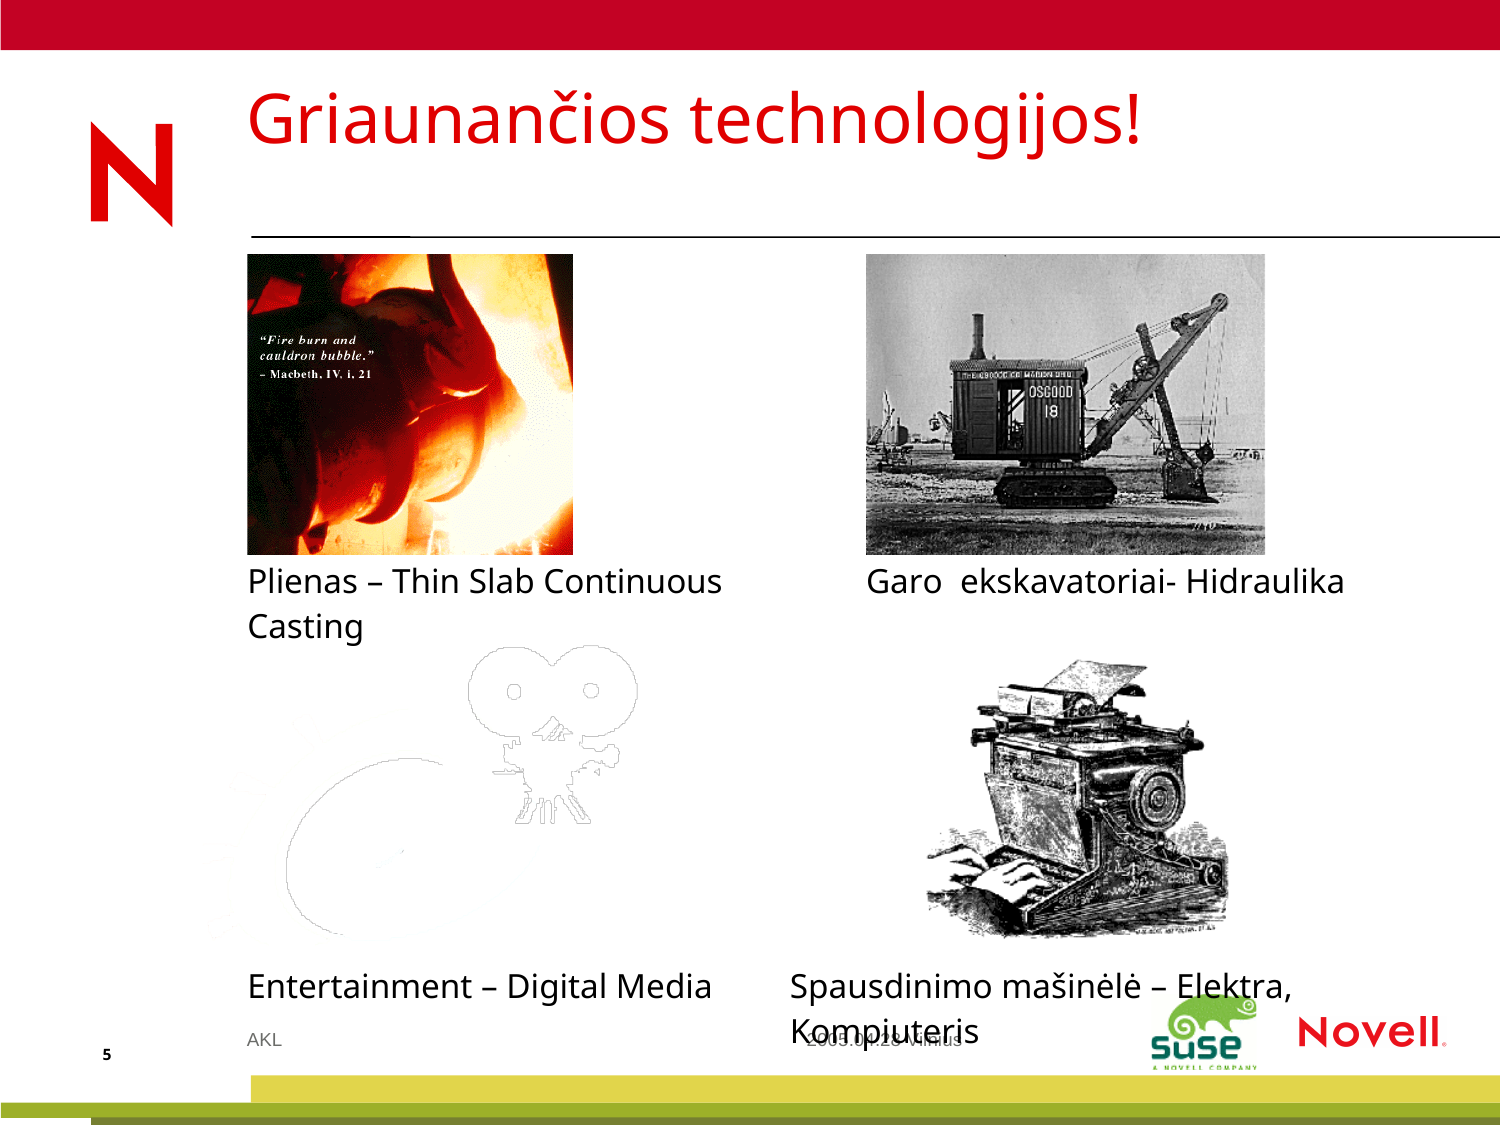

# Griaunančios technologijos! where has it been?
Plienas – Thin Slab Continuous Casting
Garo ekskavatoriai- Hidraulika
Entertainment – Digital Media
Spausdinimo mašinėlė – Elektra, Kompiuteris